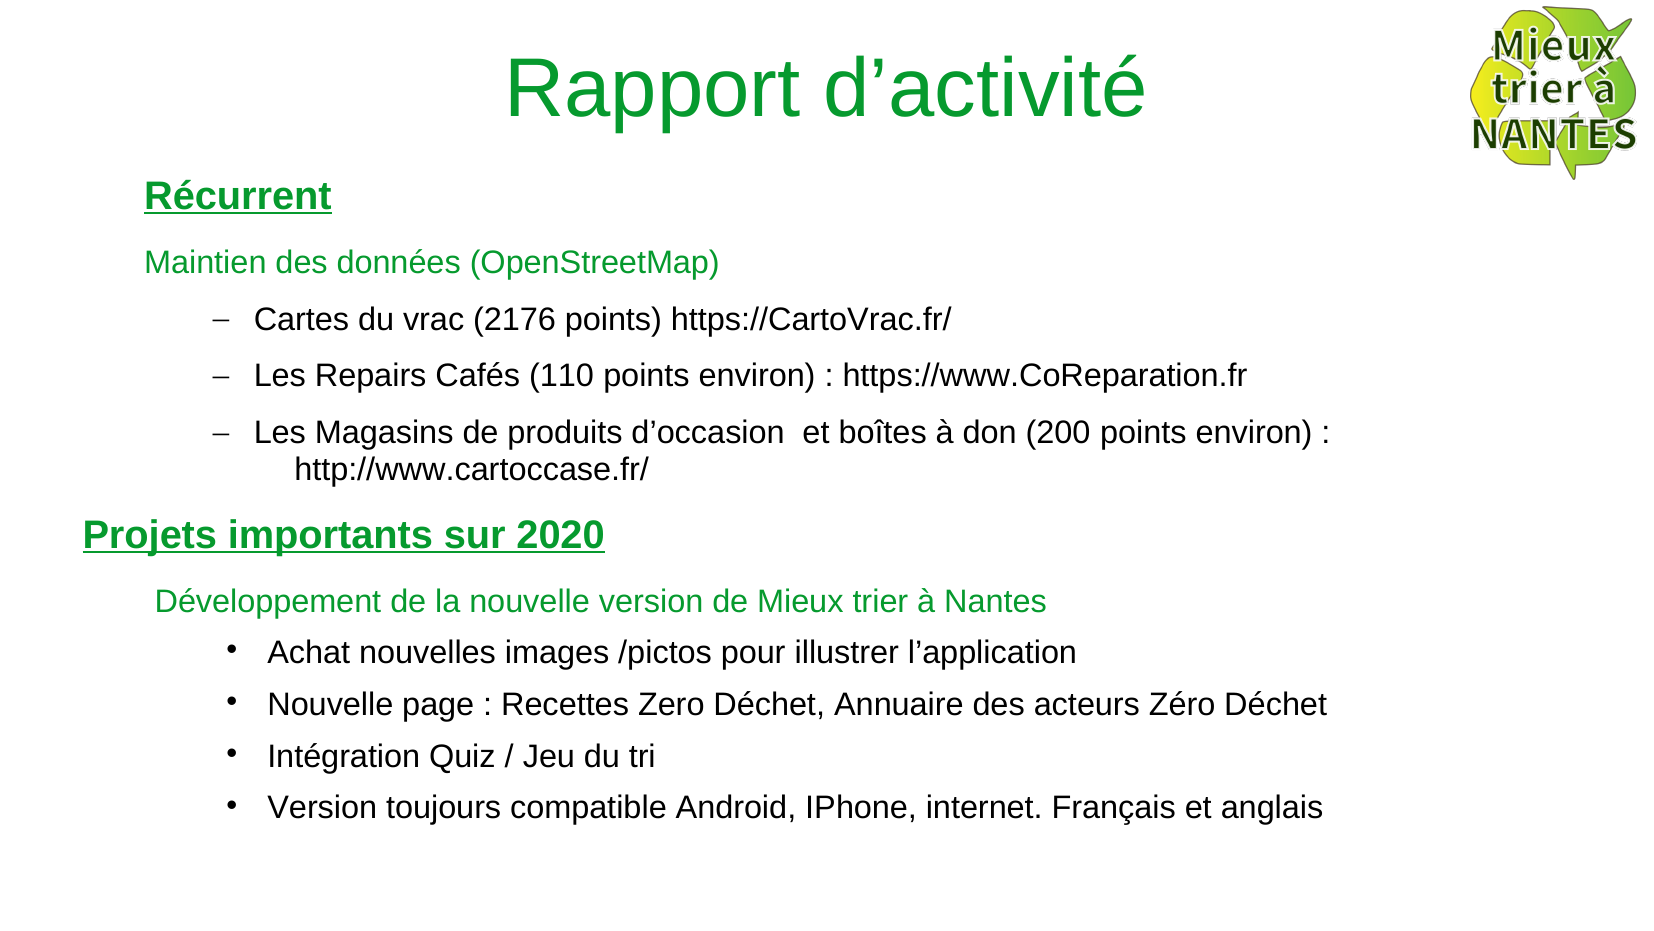

# Rapport d’activité
Récurrent
Maintien des données (OpenStreetMap)
Cartes du vrac (2176 points) https://CartoVrac.fr/
Les Repairs Cafés (110 points environ) : https://www.CoReparation.fr
Les Magasins de produits d’occasion et boîtes à don (200 points environ) : http://www.cartoccase.fr/
Projets importants sur 2020
 Développement de la nouvelle version de Mieux trier à Nantes
Achat nouvelles images /pictos pour illustrer l’application
Nouvelle page : Recettes Zero Déchet, Annuaire des acteurs Zéro Déchet
Intégration Quiz / Jeu du tri
Version toujours compatible Android, IPhone, internet. Français et anglais